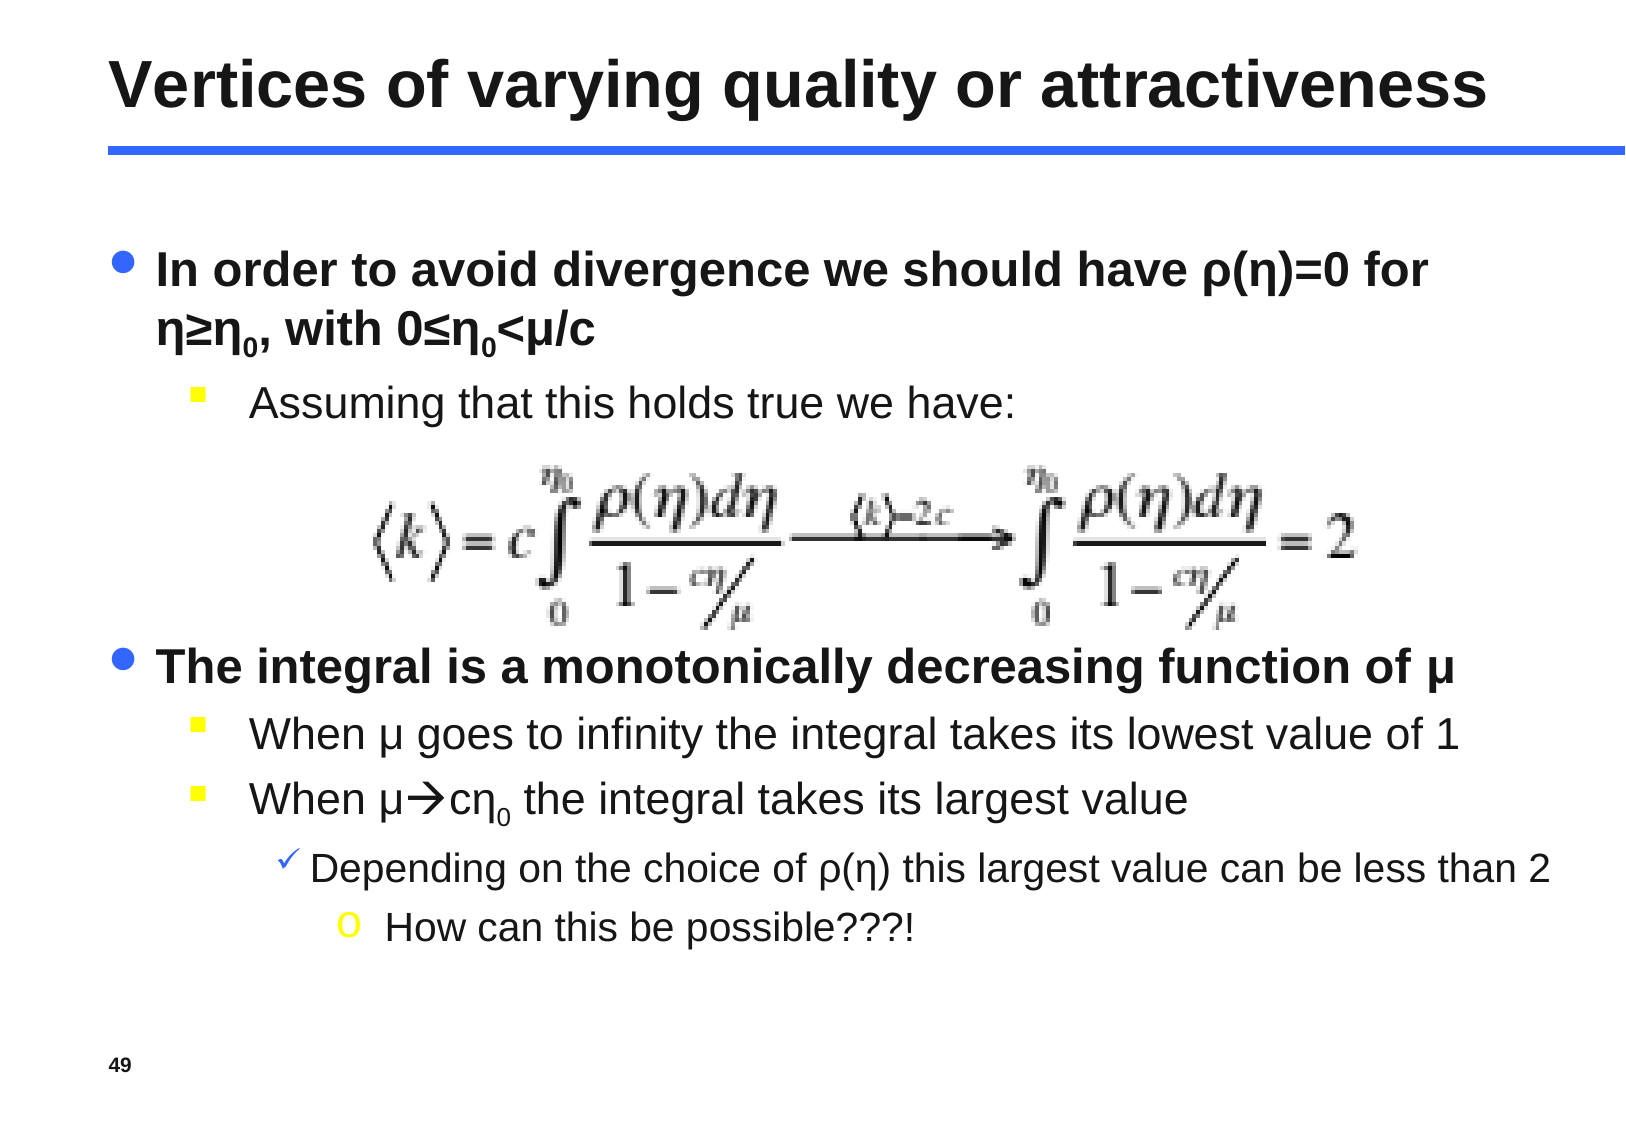

# Vertices of varying quality or attractiveness
In order to avoid divergence we should have ρ(η)=0 for η≥η0, with 0≤η0<μ/c
Assuming that this holds true we have:
The integral is a monotonically decreasing function of μ
When μ goes to infinity the integral takes its lowest value of 1
When μcη0 the integral takes its largest value
Depending on the choice of ρ(η) this largest value can be less than 2
How can this be possible???!